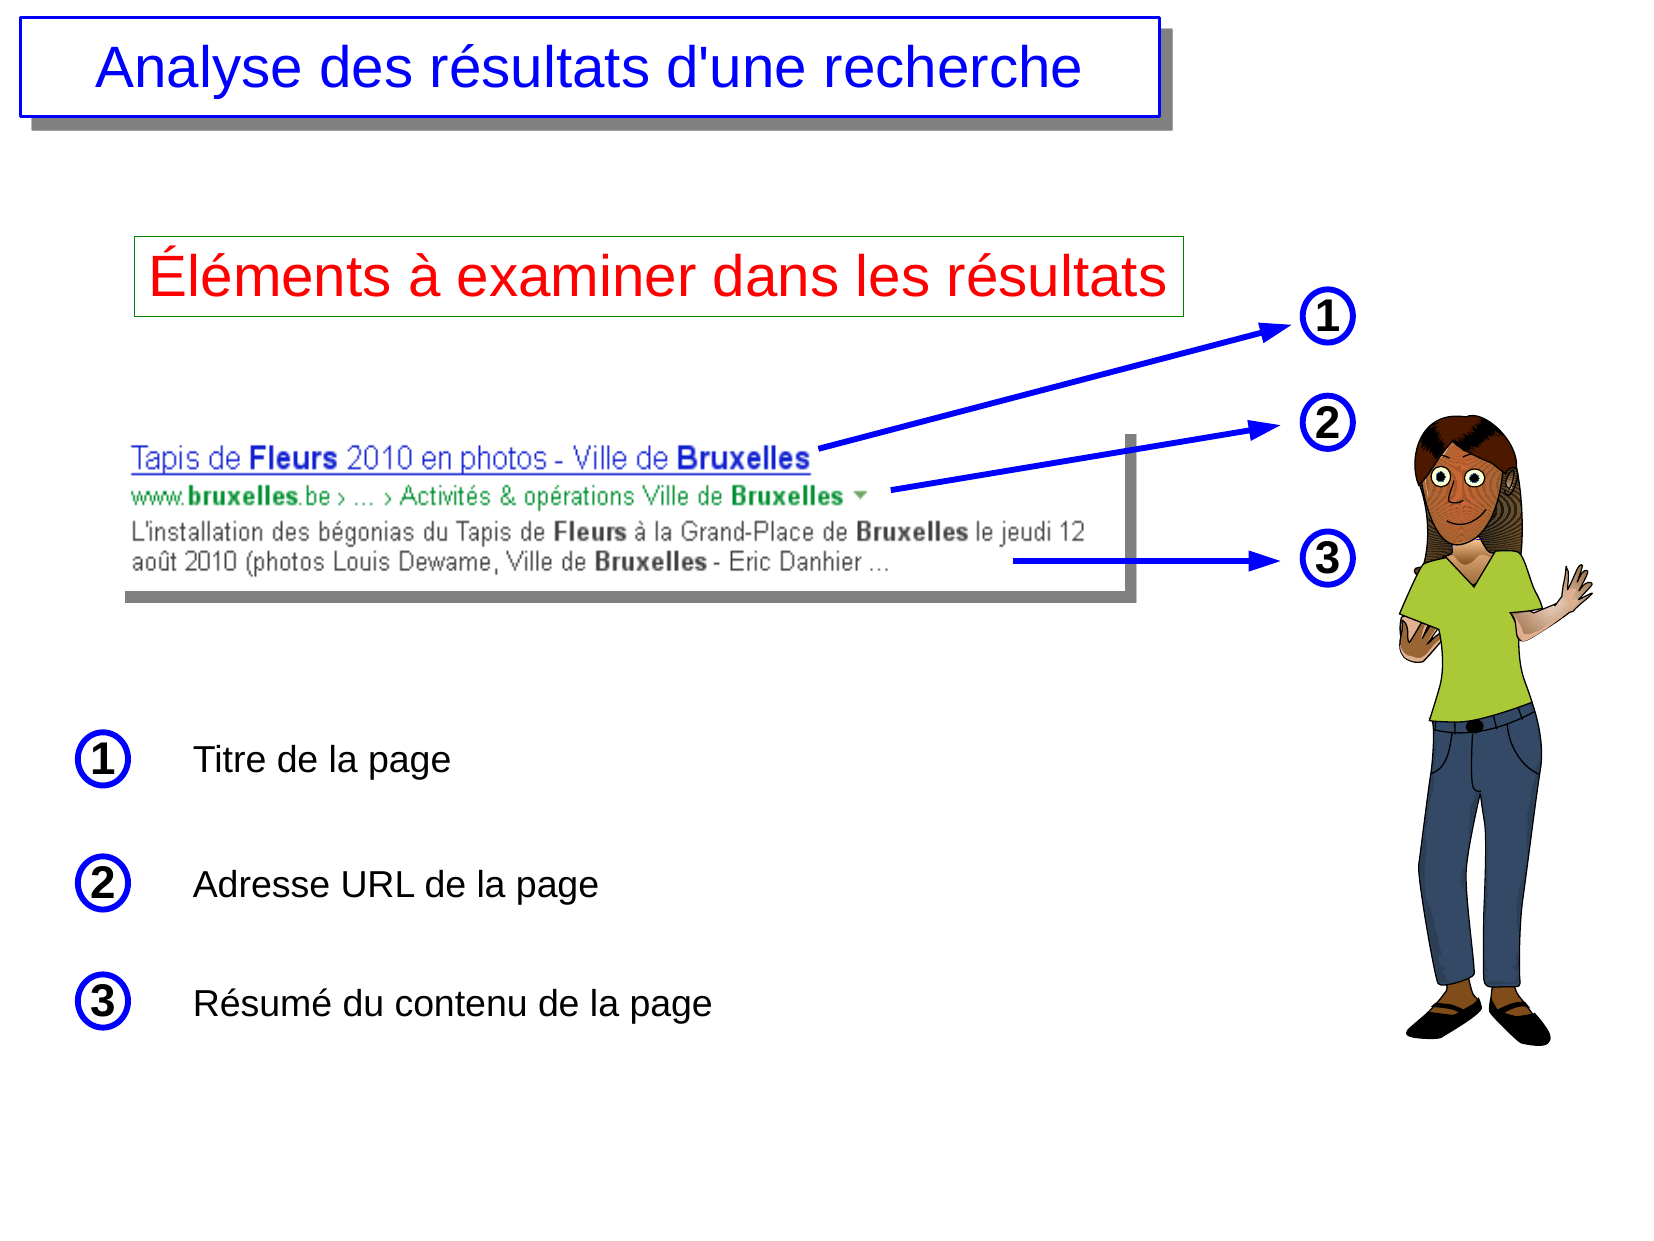

Analyse des résultats d'une recherche
Éléments à examiner dans les résultats
1
2
3
Titre de la page
1
Adresse URL de la page
2
3
Résumé du contenu de la page